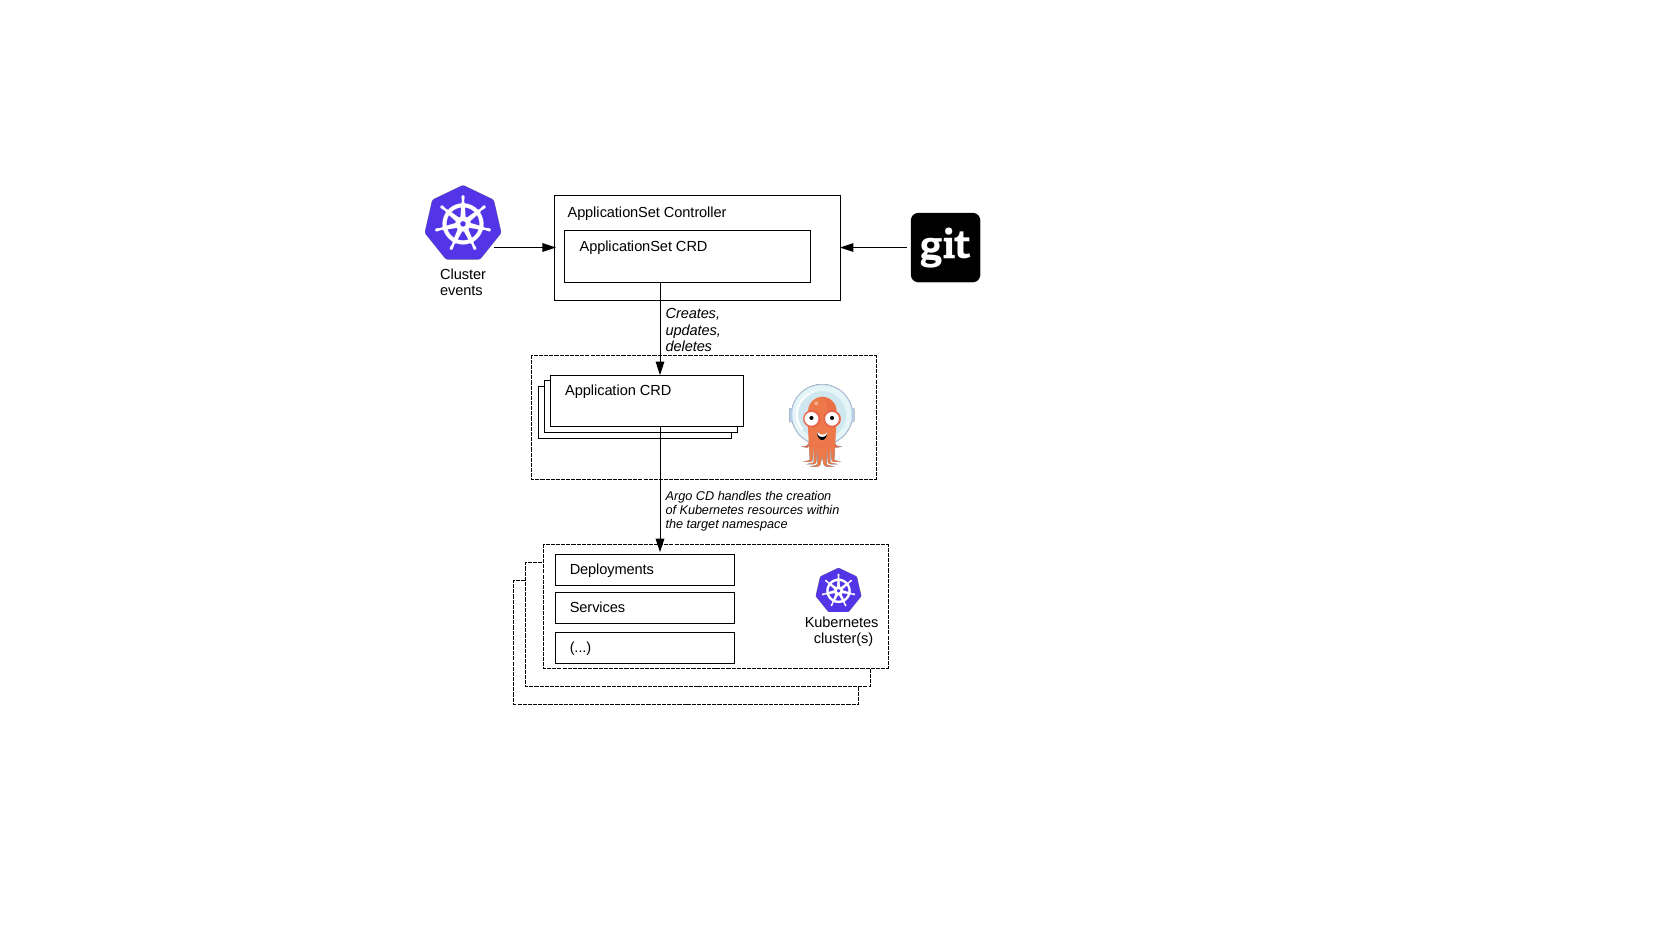

Cluster
events
ApplicationSet Controller
ApplicationSet CRD
Creates,
updates,
deletes
Application CRD
Application
Application
Argo CD handles the creation of Kubernetes resources within the target namespace
Deployments
Kubernetes
cluster(s)
Services
(...)